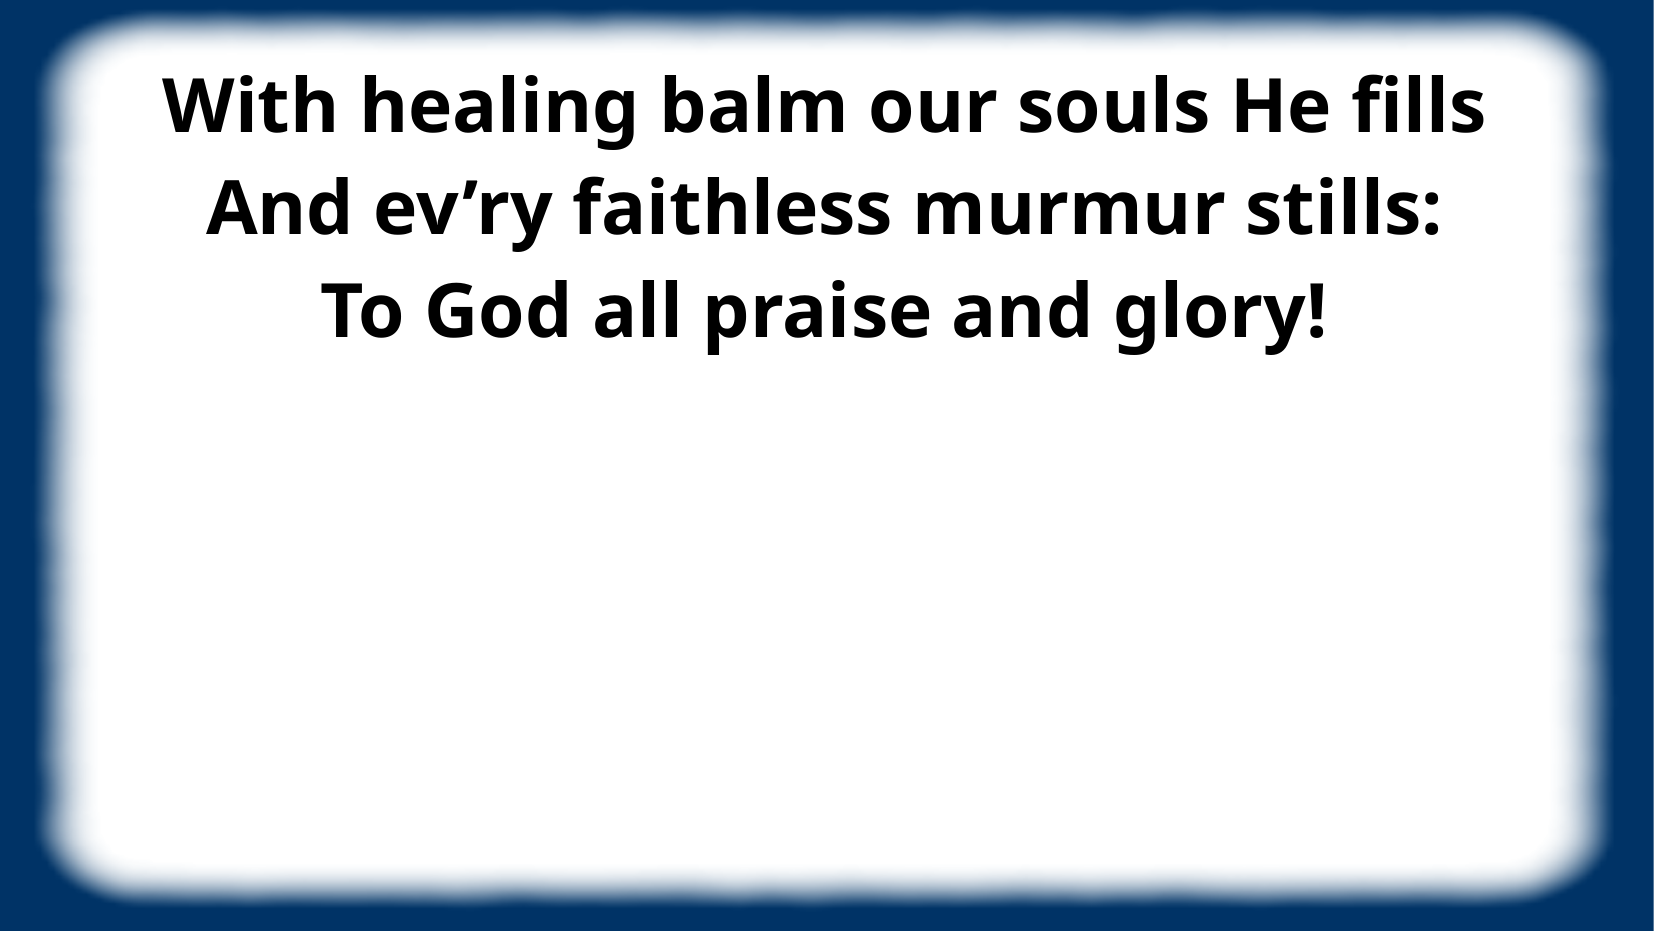

With healing balm our souls He fills
And ev’ry faithless murmur stills:
To God all praise and glory!